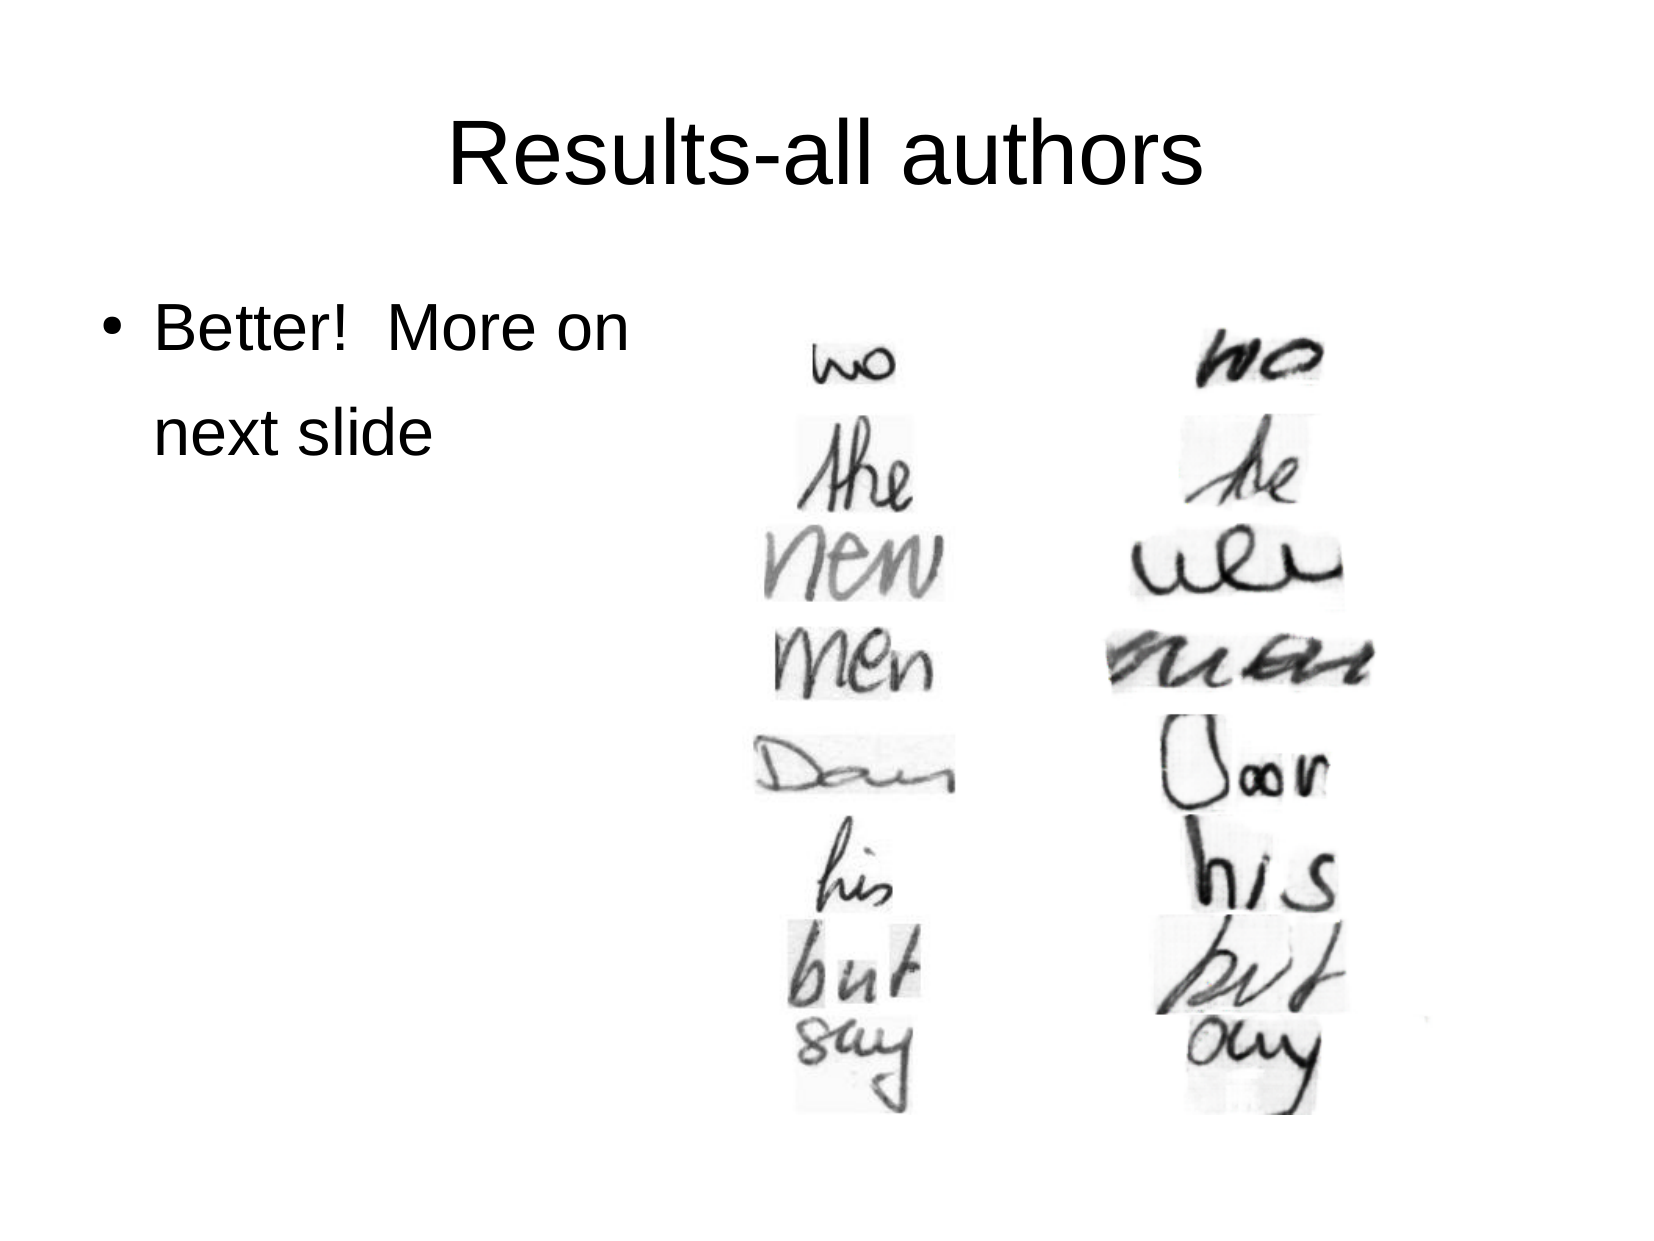

# Results-all authors
Better! More on
next slide